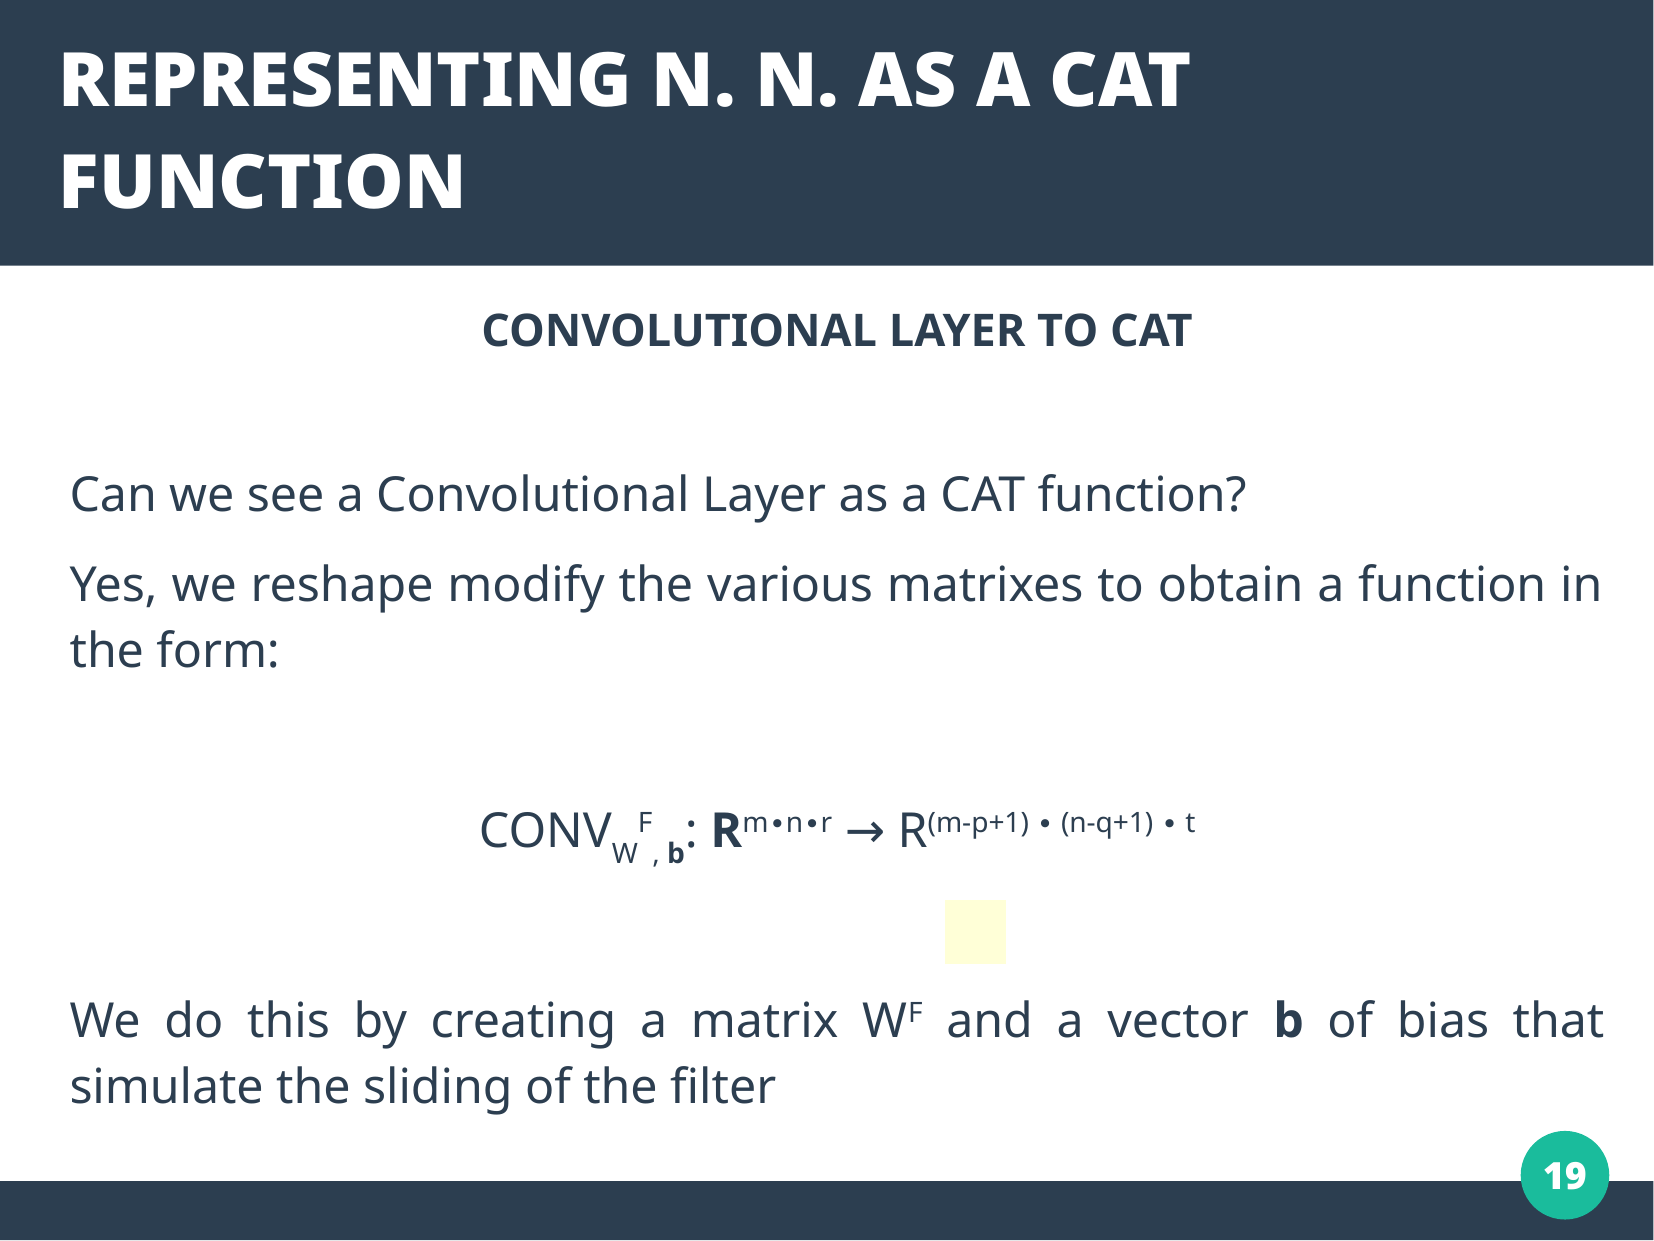

# REPRESENTING N. N. AS A CAT FUNCTION
CONVOLUTIONAL LAYER TO CAT
Can we see a Convolutional Layer as a CAT function?
Yes, we reshape modify the various matrixes to obtain a function in the form:
CONVWF, b: Rm∙n∙r → R(m-p+1) ∙ (n-q+1) ∙ t
We do this by creating a matrix WF and a vector b of bias that simulate the sliding of the filter
19